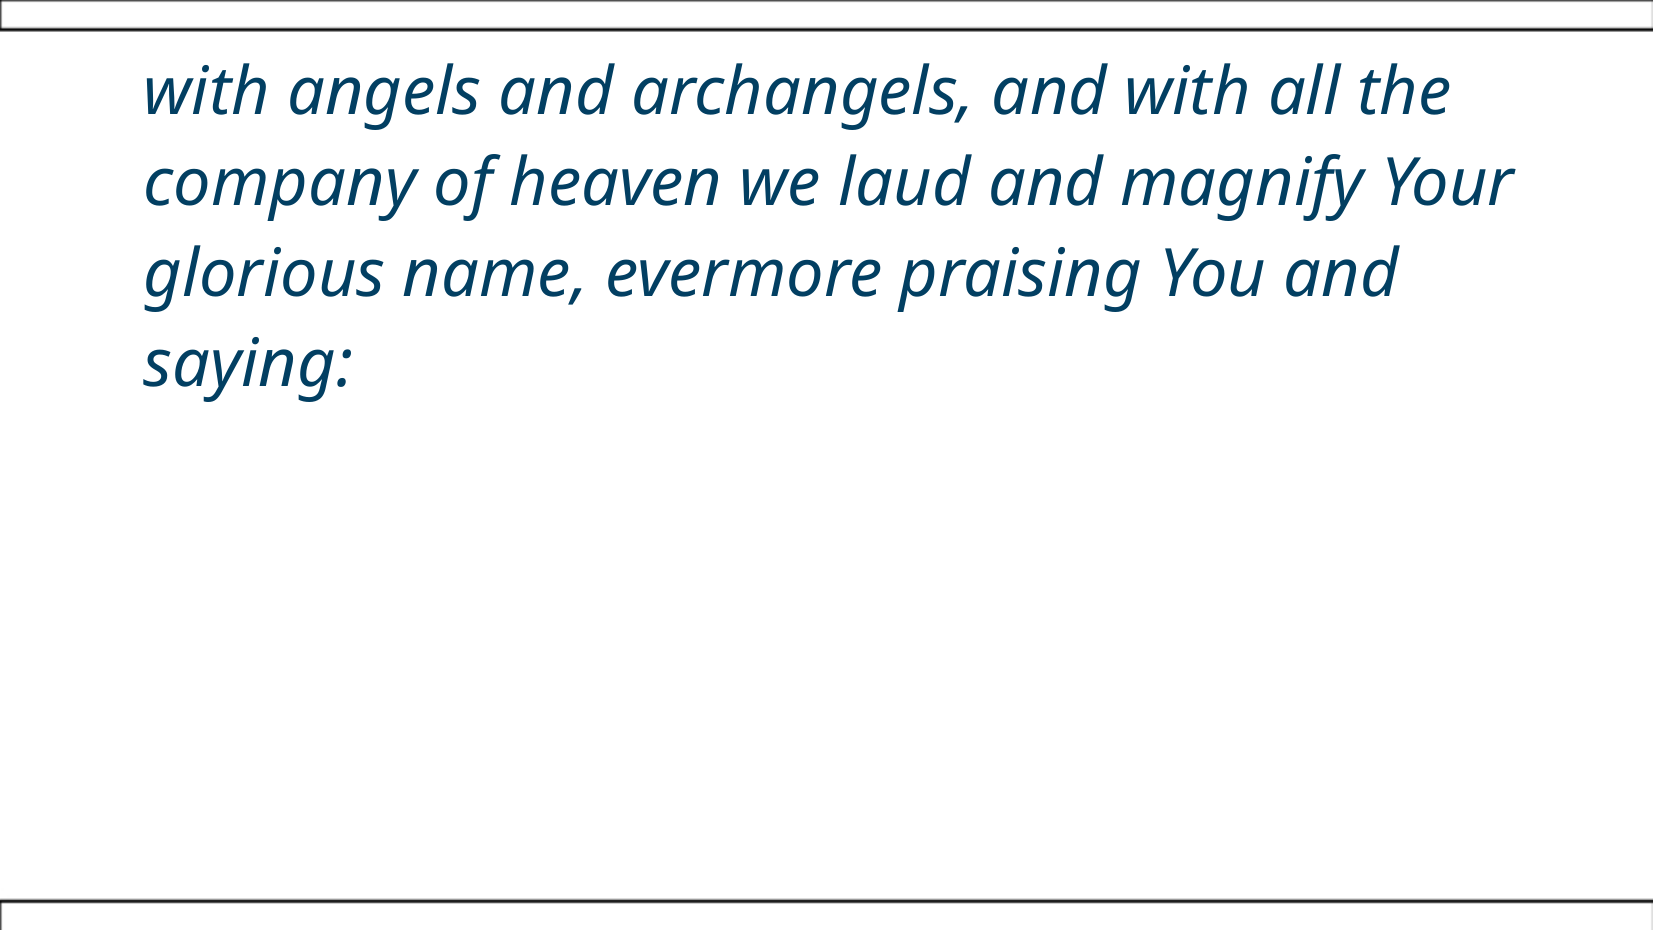

with angels and archangels, and with all the
 company of heaven we laud and magnify Your
 glorious name, evermore praising You and
 saying: